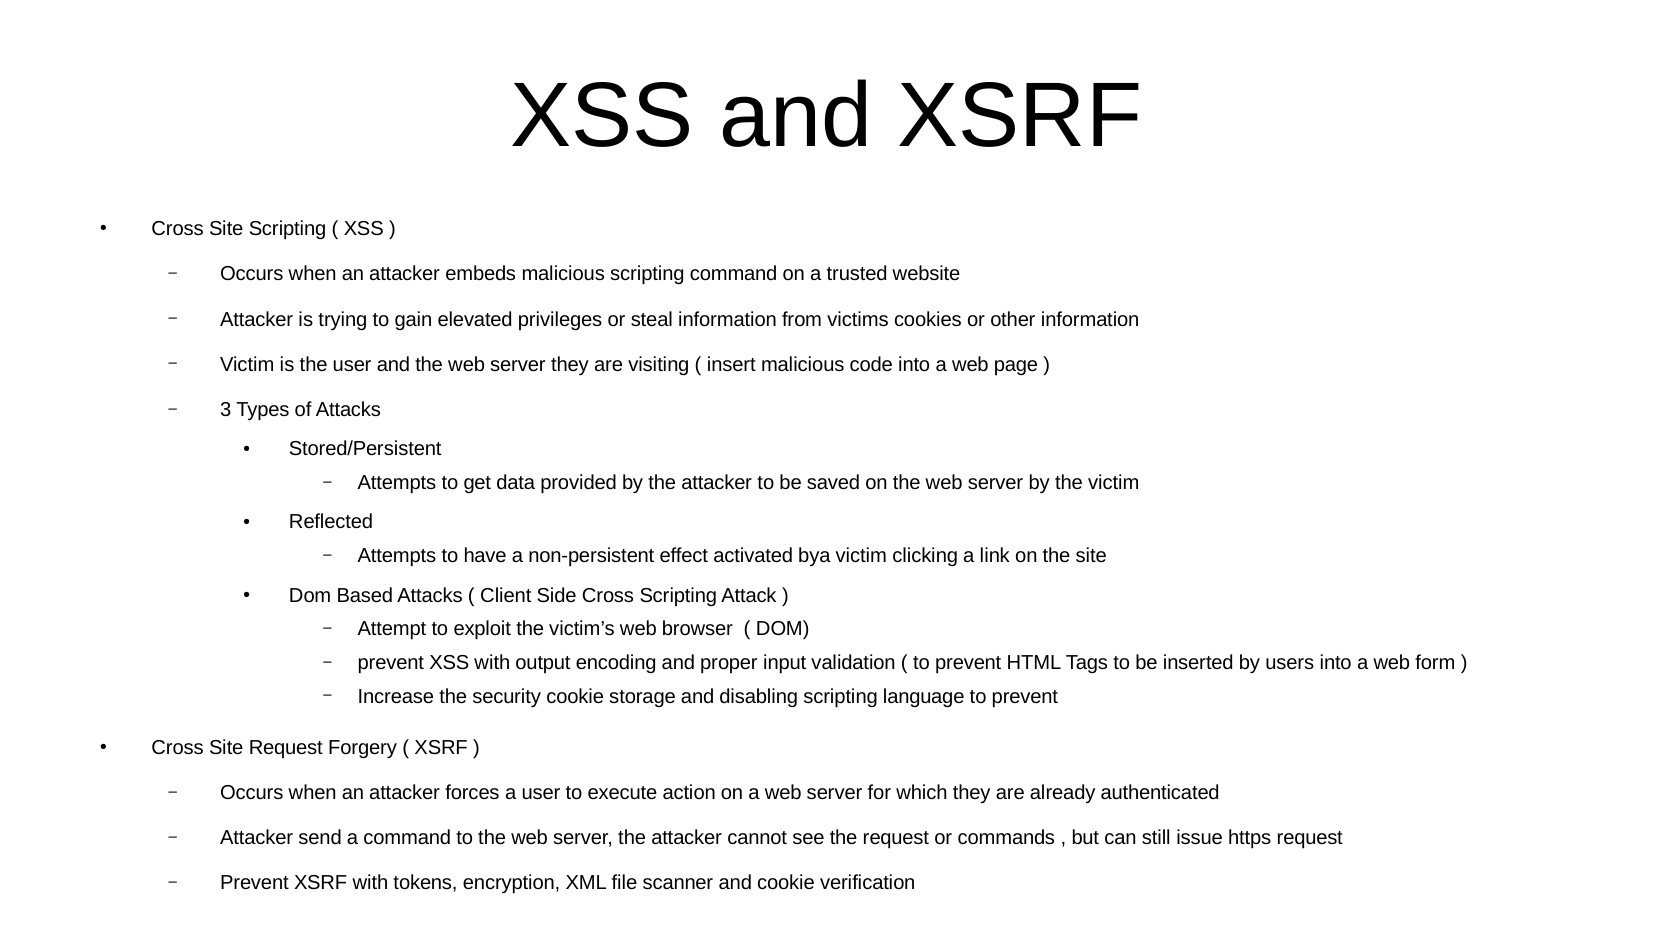

# XSS and XSRF
Cross Site Scripting ( XSS )
Occurs when an attacker embeds malicious scripting command on a trusted website
Attacker is trying to gain elevated privileges or steal information from victims cookies or other information
Victim is the user and the web server they are visiting ( insert malicious code into a web page )
3 Types of Attacks
Stored/Persistent
Attempts to get data provided by the attacker to be saved on the web server by the victim
Reflected
Attempts to have a non-persistent effect activated bya victim clicking a link on the site
Dom Based Attacks ( Client Side Cross Scripting Attack )
Attempt to exploit the victim’s web browser ( DOM)
prevent XSS with output encoding and proper input validation ( to prevent HTML Tags to be inserted by users into a web form )
Increase the security cookie storage and disabling scripting language to prevent
Cross Site Request Forgery ( XSRF )
Occurs when an attacker forces a user to execute action on a web server for which they are already authenticated
Attacker send a command to the web server, the attacker cannot see the request or commands , but can still issue https request
Prevent XSRF with tokens, encryption, XML file scanner and cookie verification